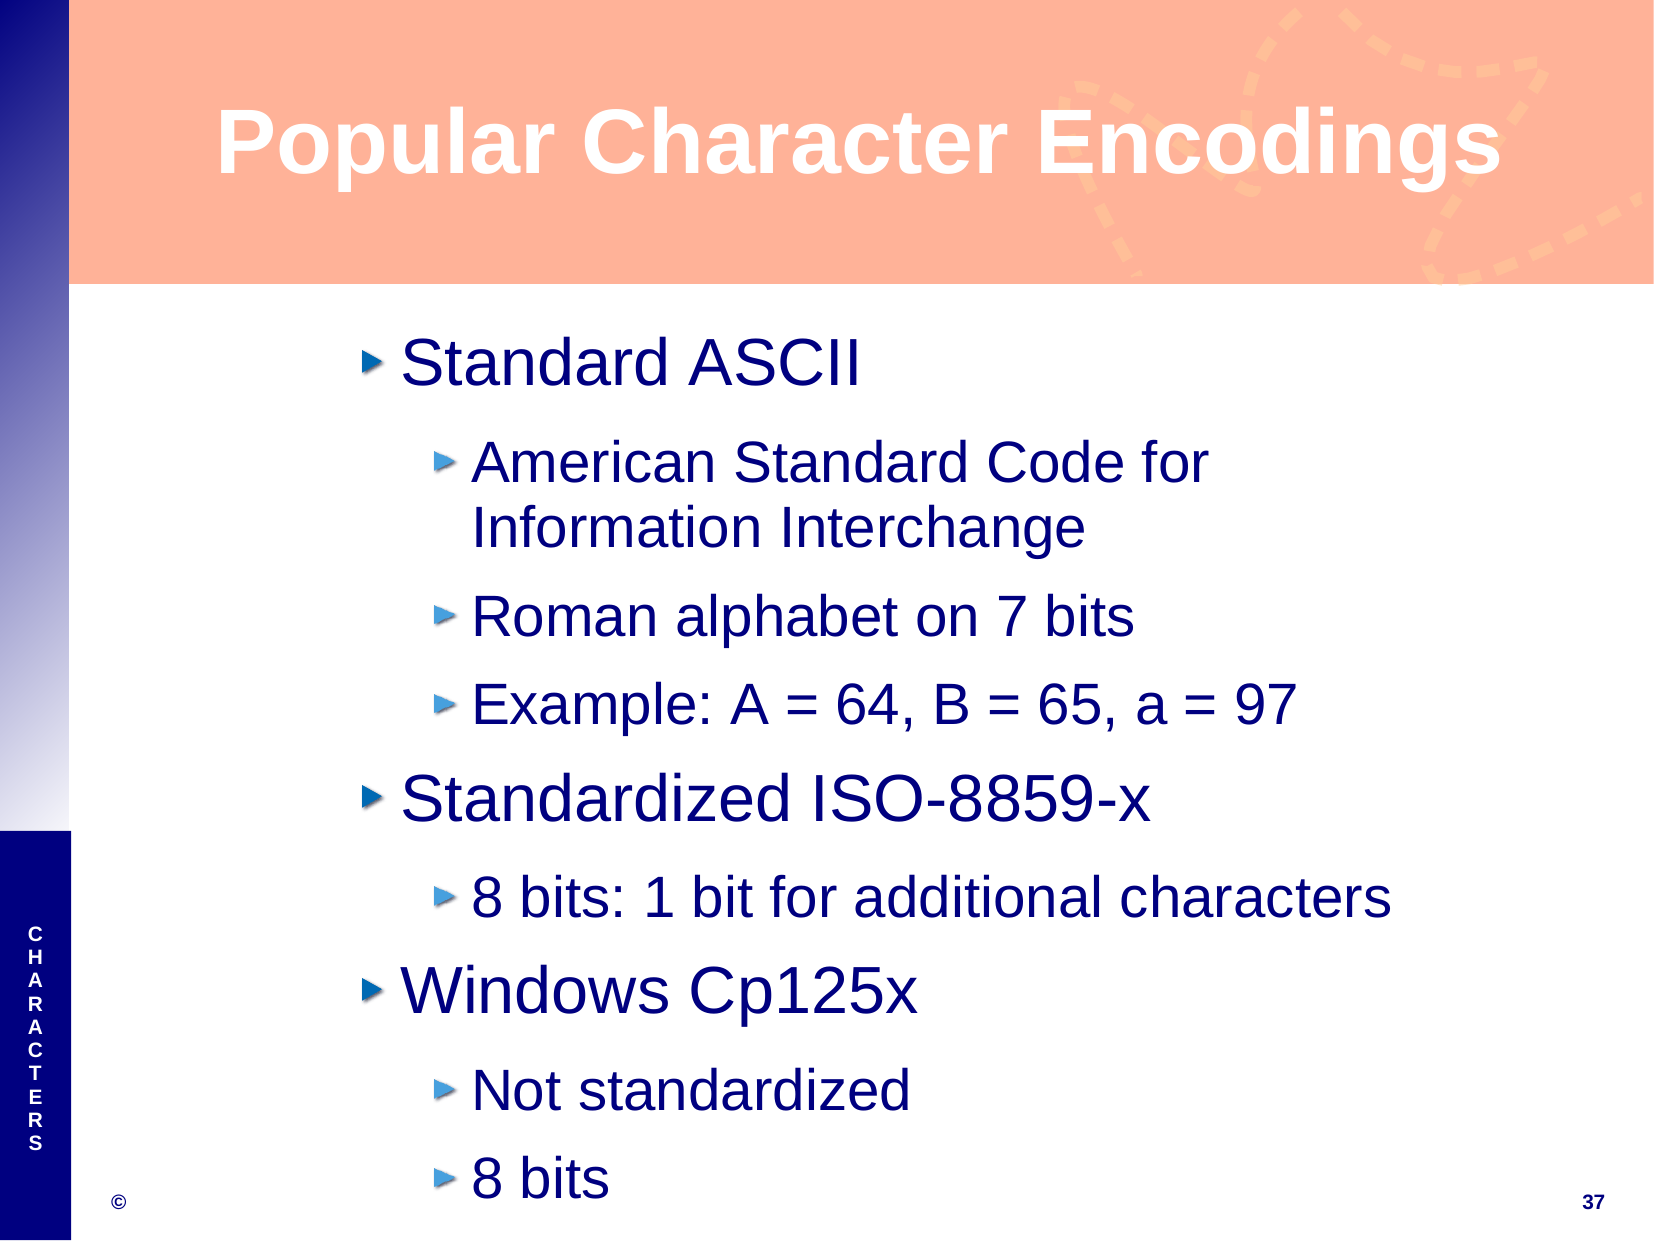

# Popular Character Encodings
Standard ASCII
American Standard Code for Information Interchange
Roman alphabet on 7 bits
Example: A = 64, B = 65, a = 97
Standardized ISO-8859-x
8 bits: 1 bit for additional characters
Windows Cp125x
Not standardized
8 bits
C
H
A
R
A
C
T
E
R
S